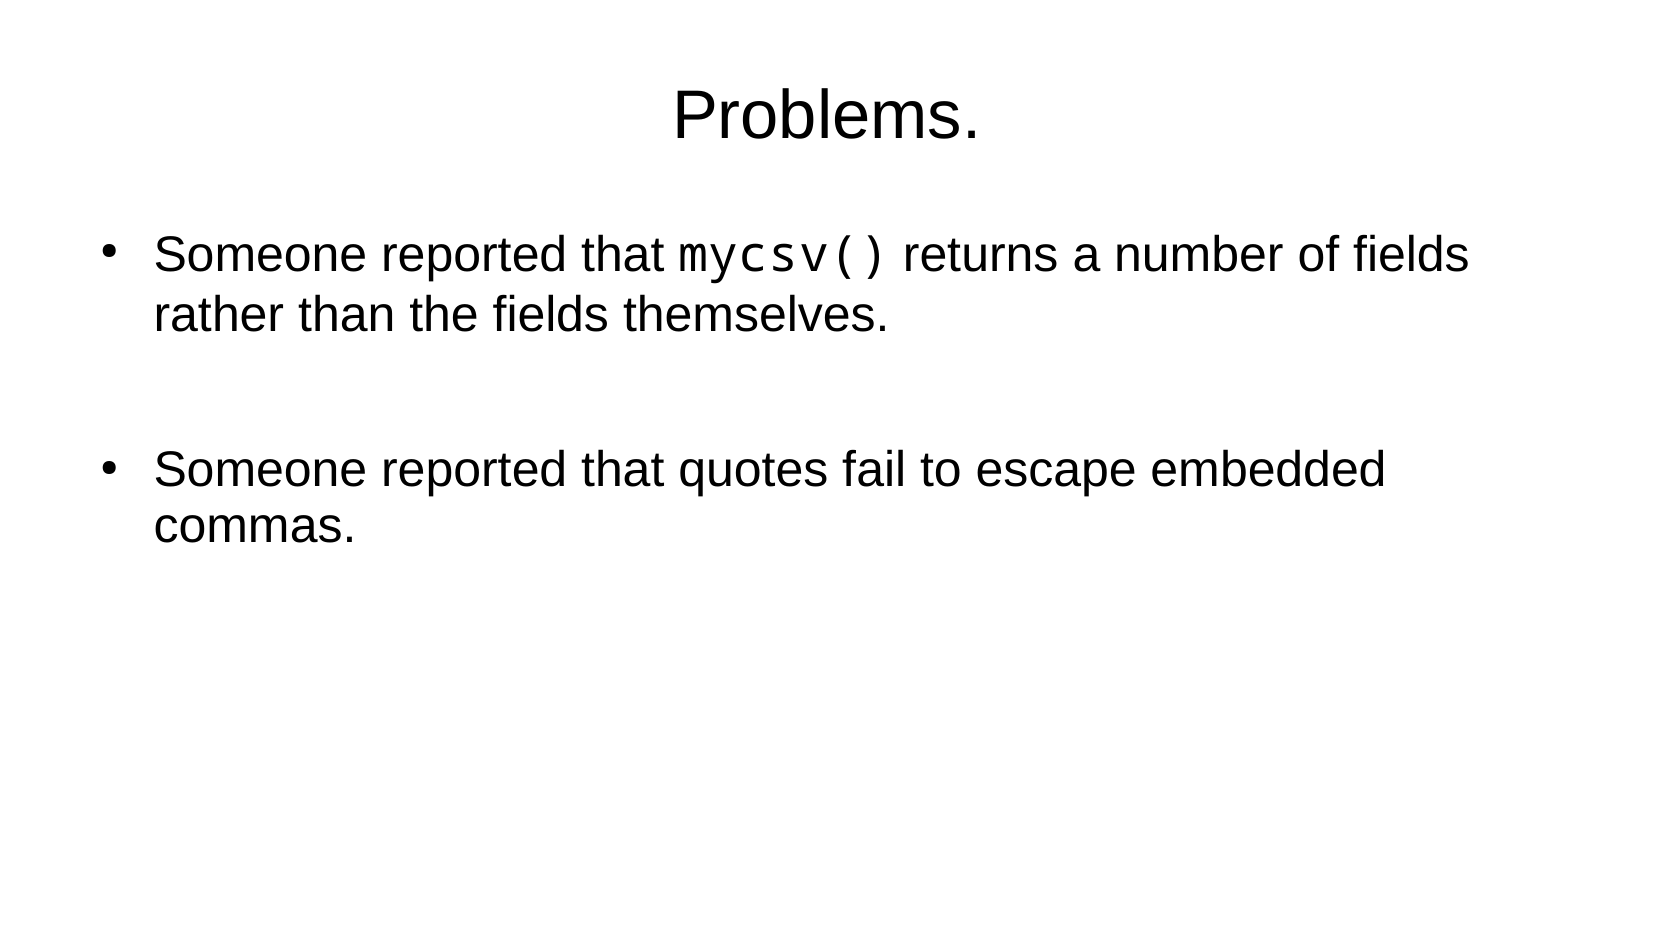

# Problems.
Someone reported that mycsv() returns a number of fields rather than the fields themselves.
Someone reported that quotes fail to escape embedded commas.